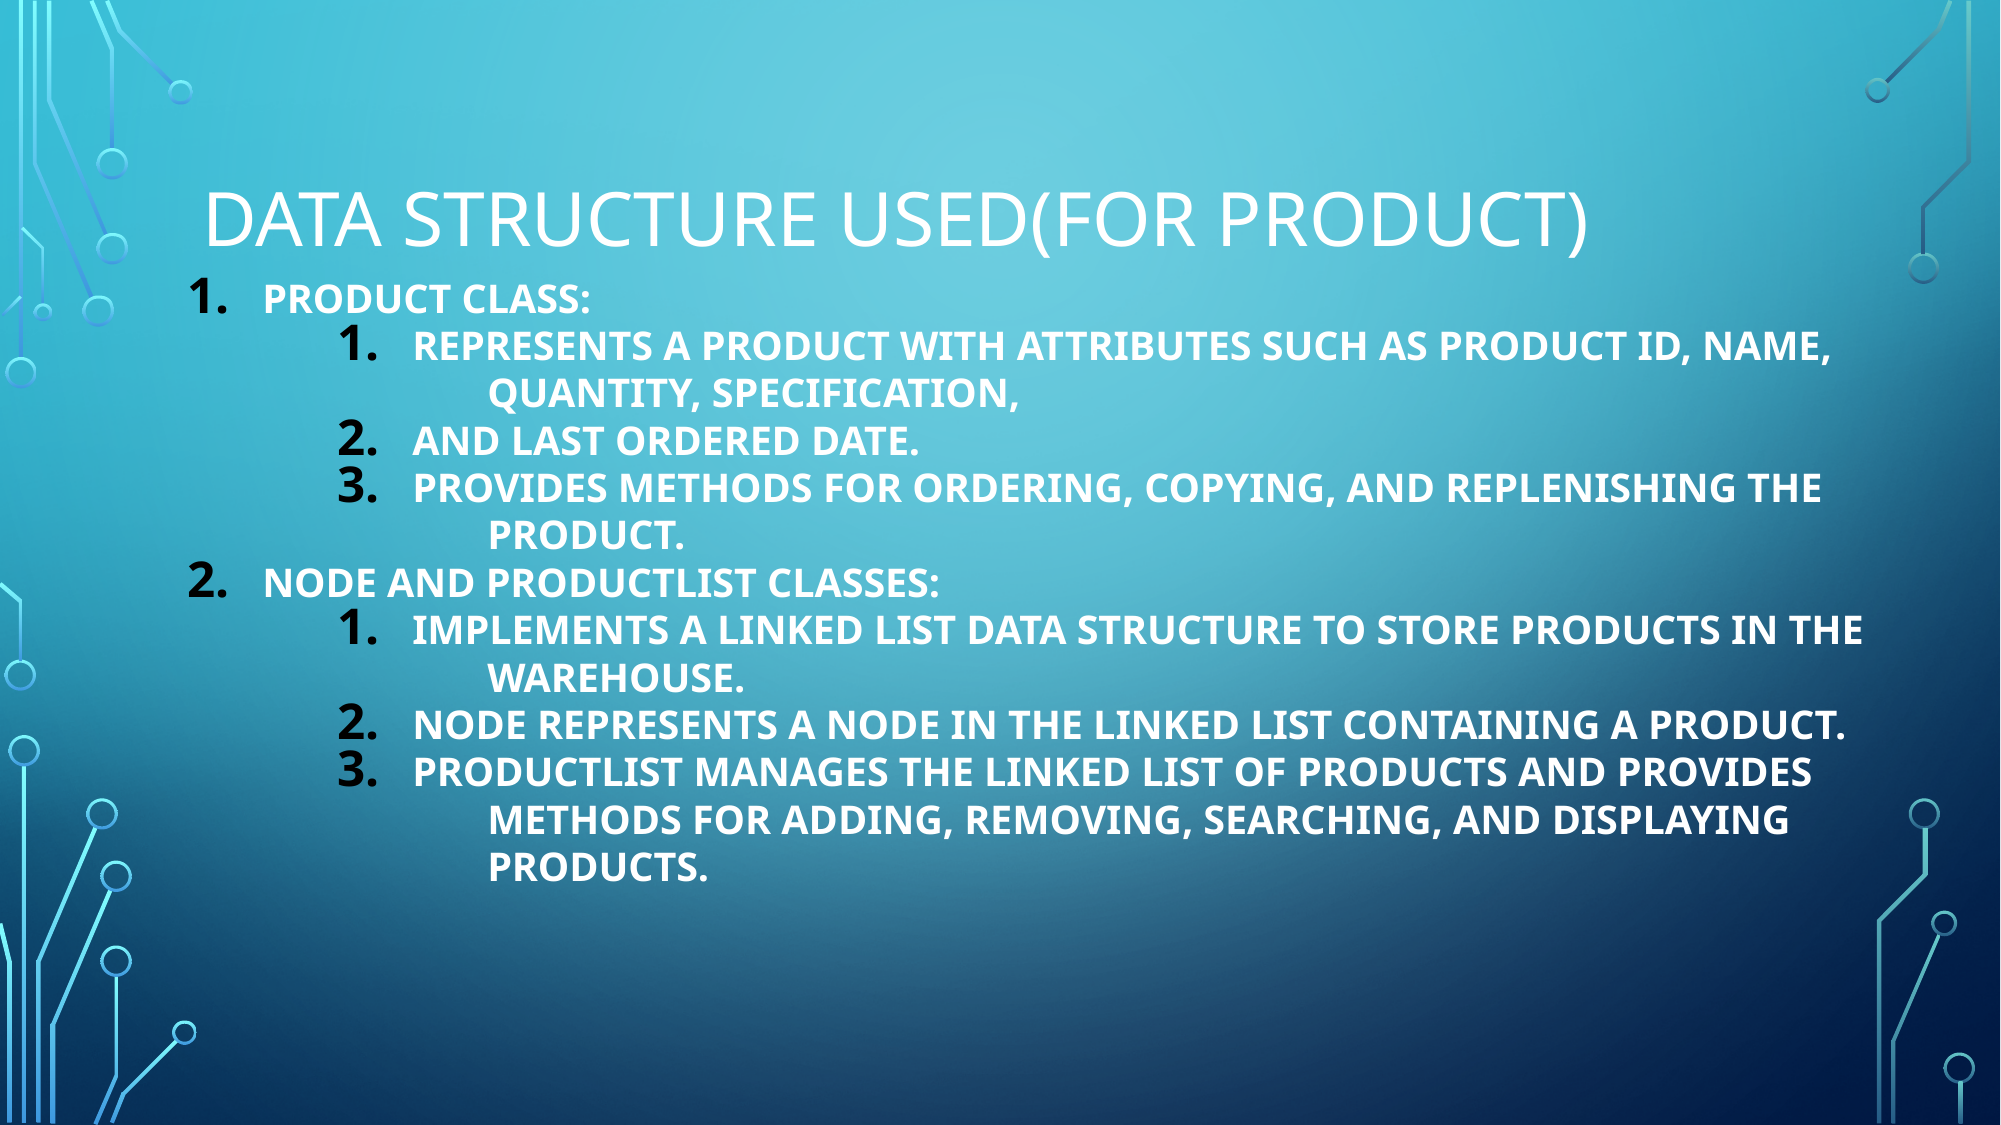

# DATA STRUCTURE USED(FOR PRODUCT)
Product Class:
Represents a product with attributes such as product ID, name, quantity, specification,
and last ordered date.
Provides methods for ordering, copying, and replenishing the product.
Node and ProductList Classes:
Implements a linked list data structure to store products in the warehouse.
Node represents a node in the linked list containing a product.
ProductList manages the linked list of products and provides methods for adding, removing, searching, and displaying products.